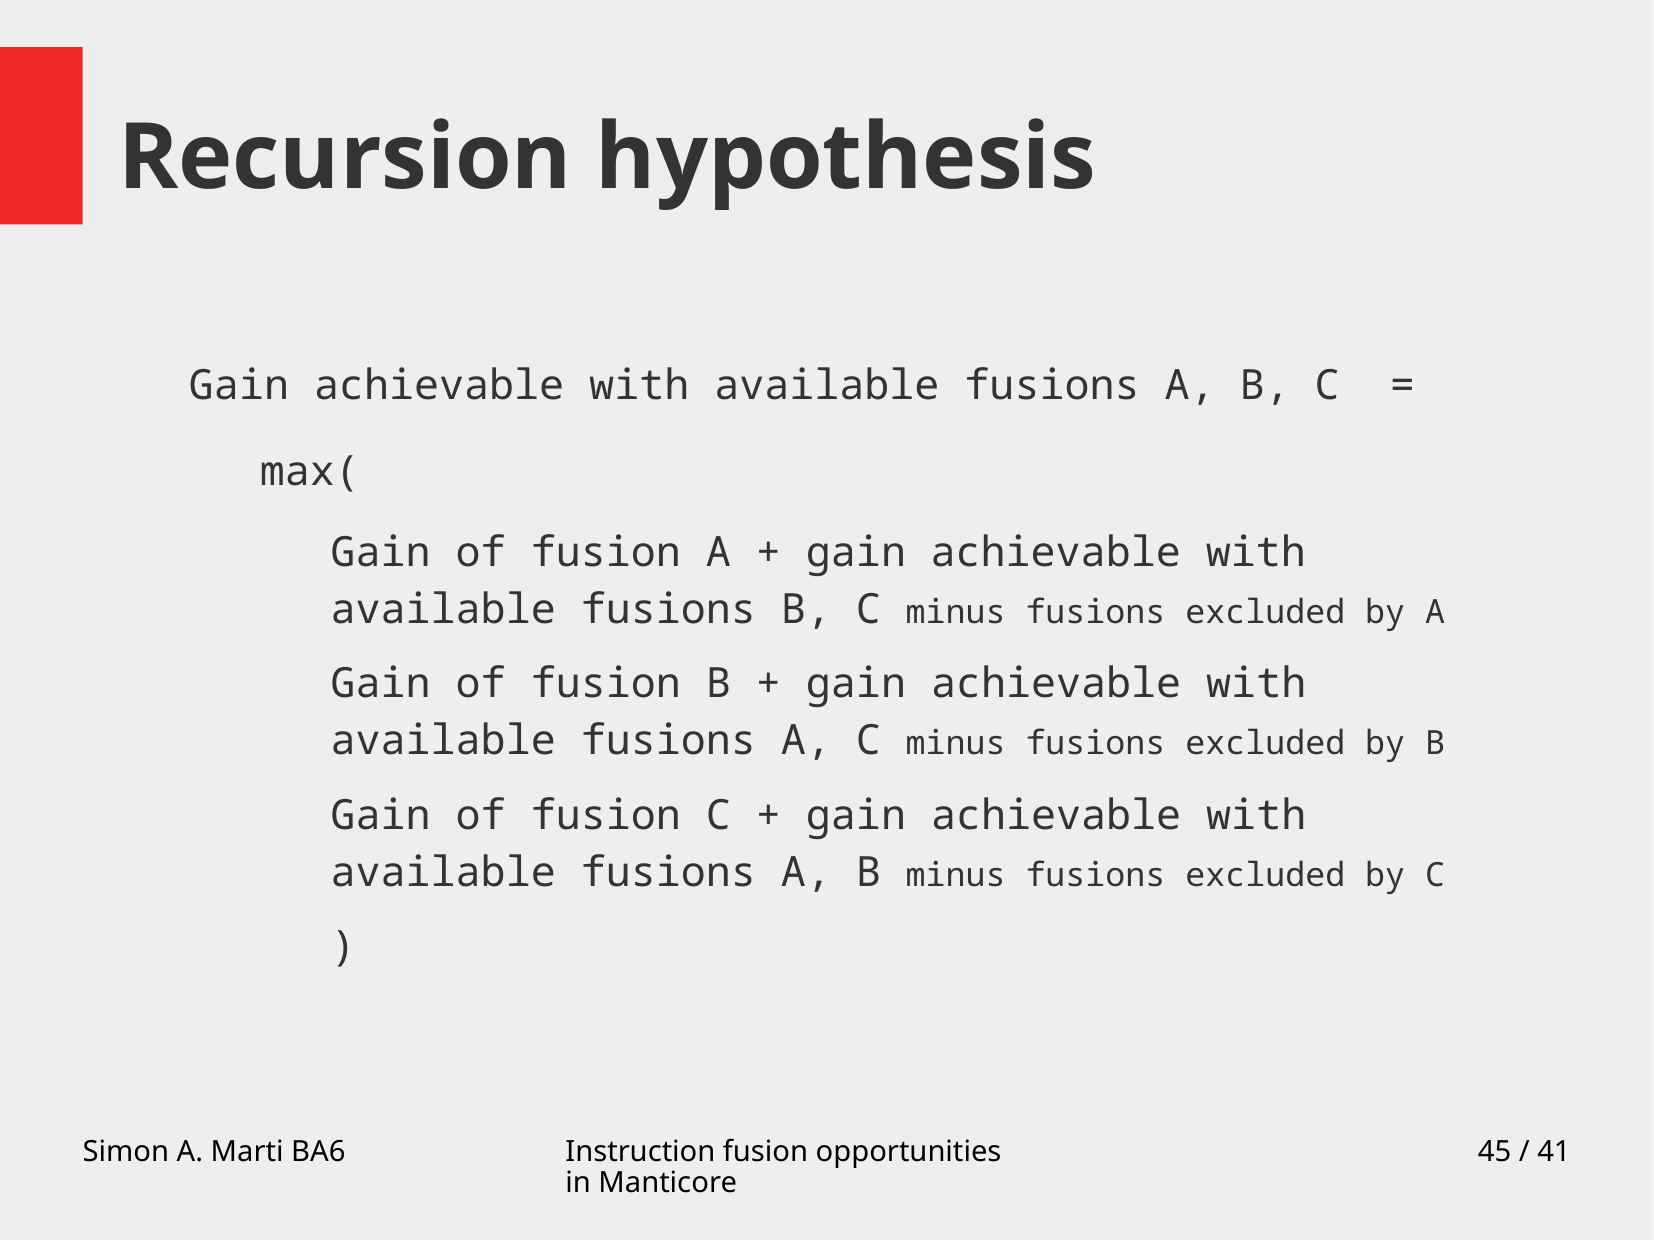

# Recursion hypothesis
Gain achievable with available fusions A, B, C =
max(
Gain of fusion A + gain achievable with available fusions B, C minus fusions excluded by A
Gain of fusion B + gain achievable with available fusions A, C minus fusions excluded by B
Gain of fusion C + gain achievable with available fusions A, B minus fusions excluded by C
)
Simon A. Marti BA6
Instruction fusion opportunities in Manticore
45